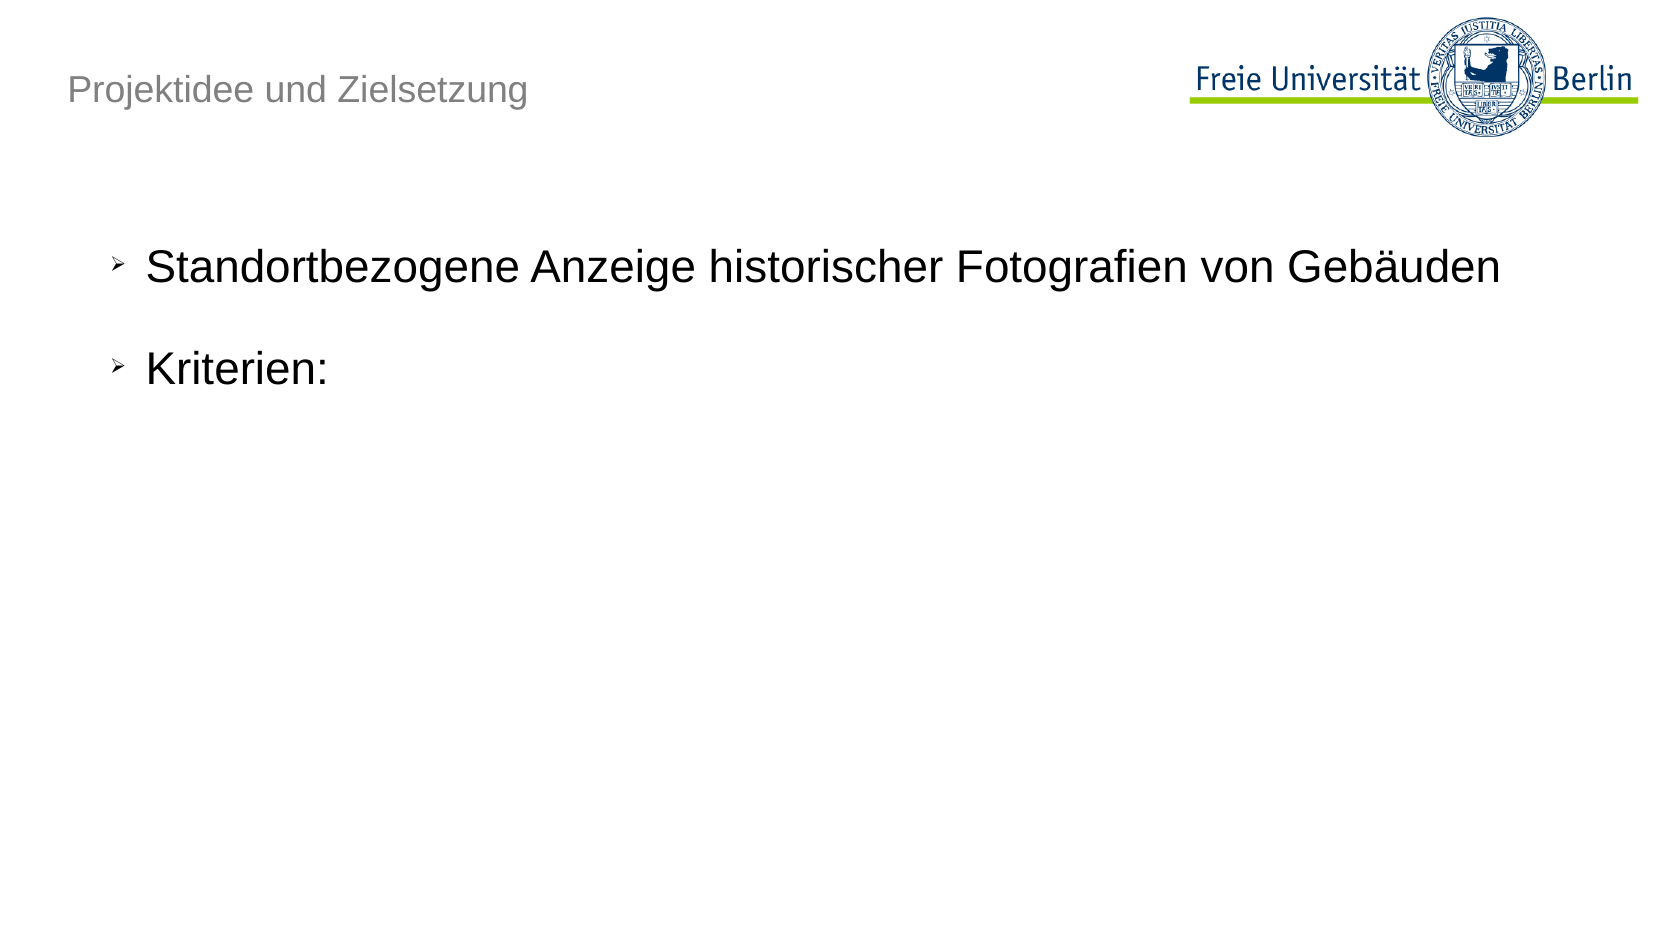

Projektidee und Zielsetzung
Standortbezogene Anzeige historischer Fotografien von Gebäuden
Kriterien: